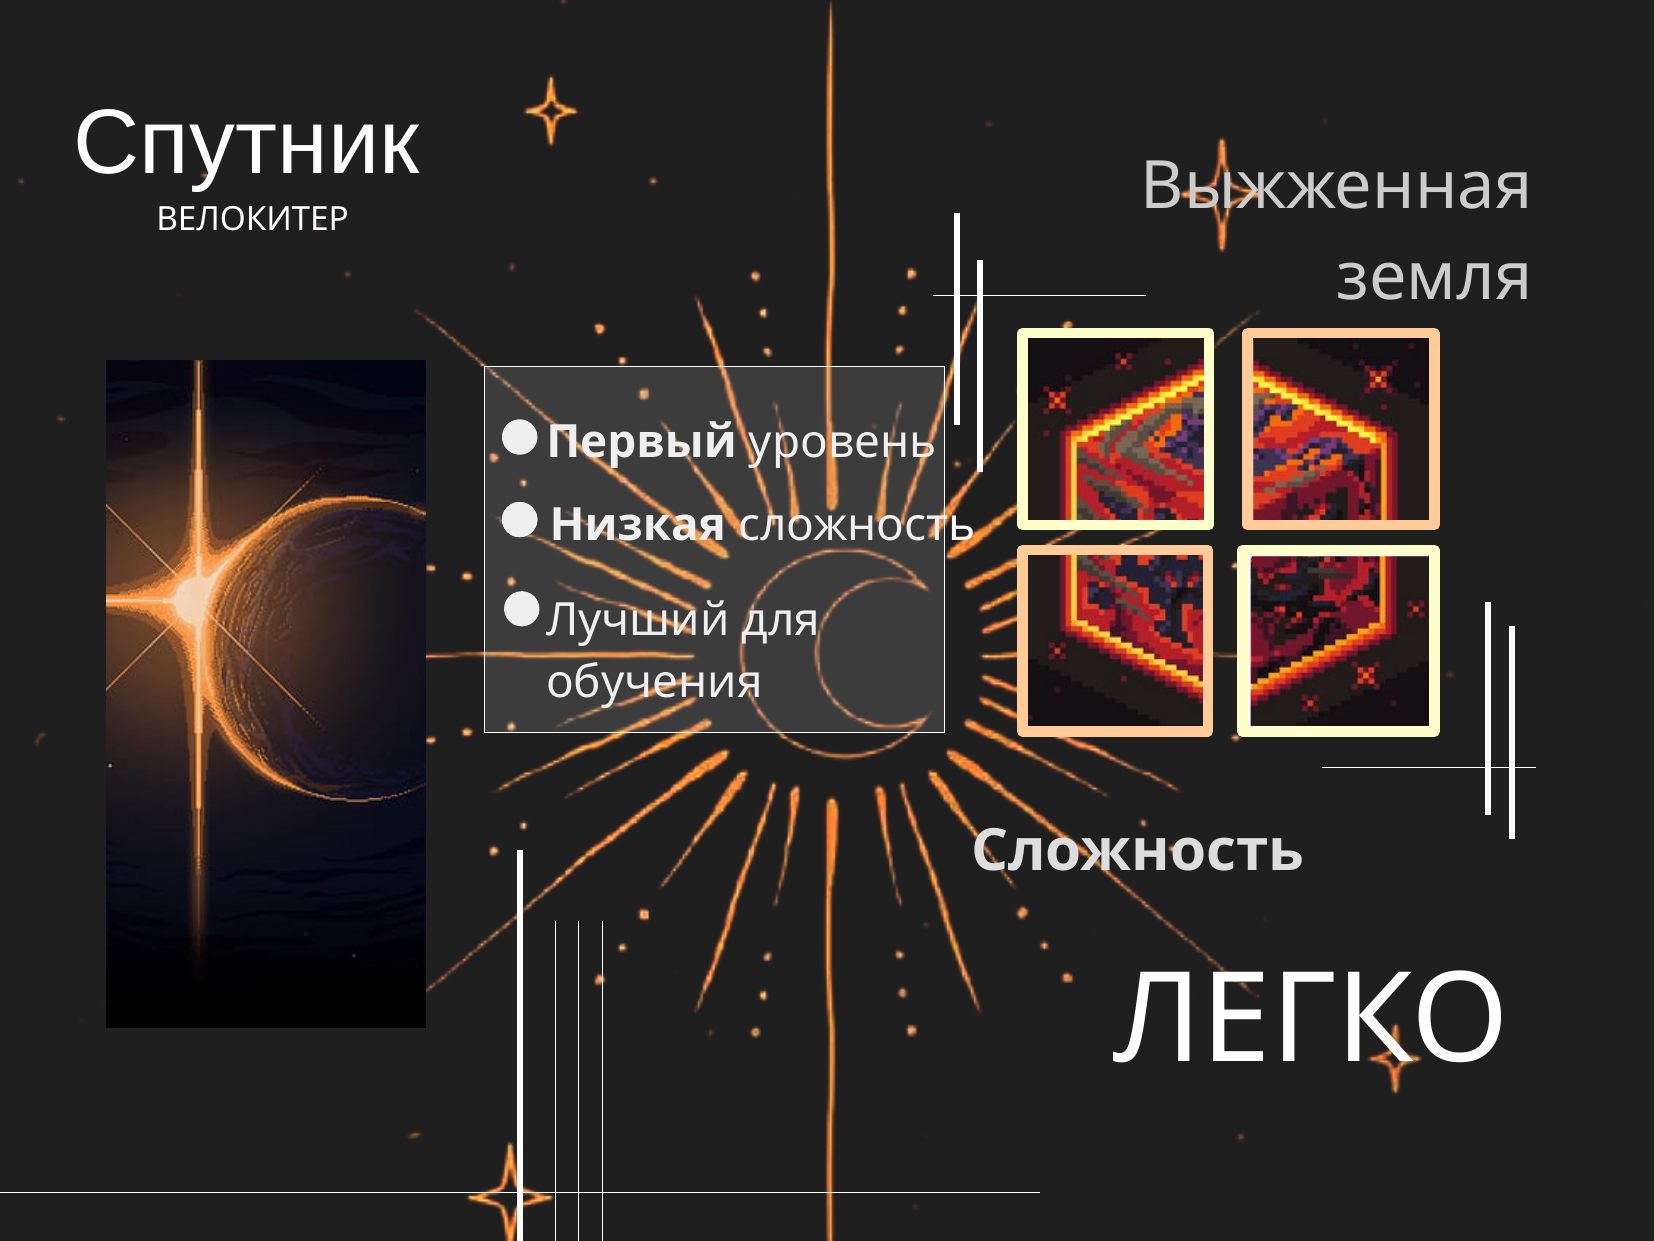

Спутник
Выжженная земля
ВЕЛОКИТЕР
Первый уровень
Низкая сложность
Лучший для обучения
Сложность
ЛЕГКО